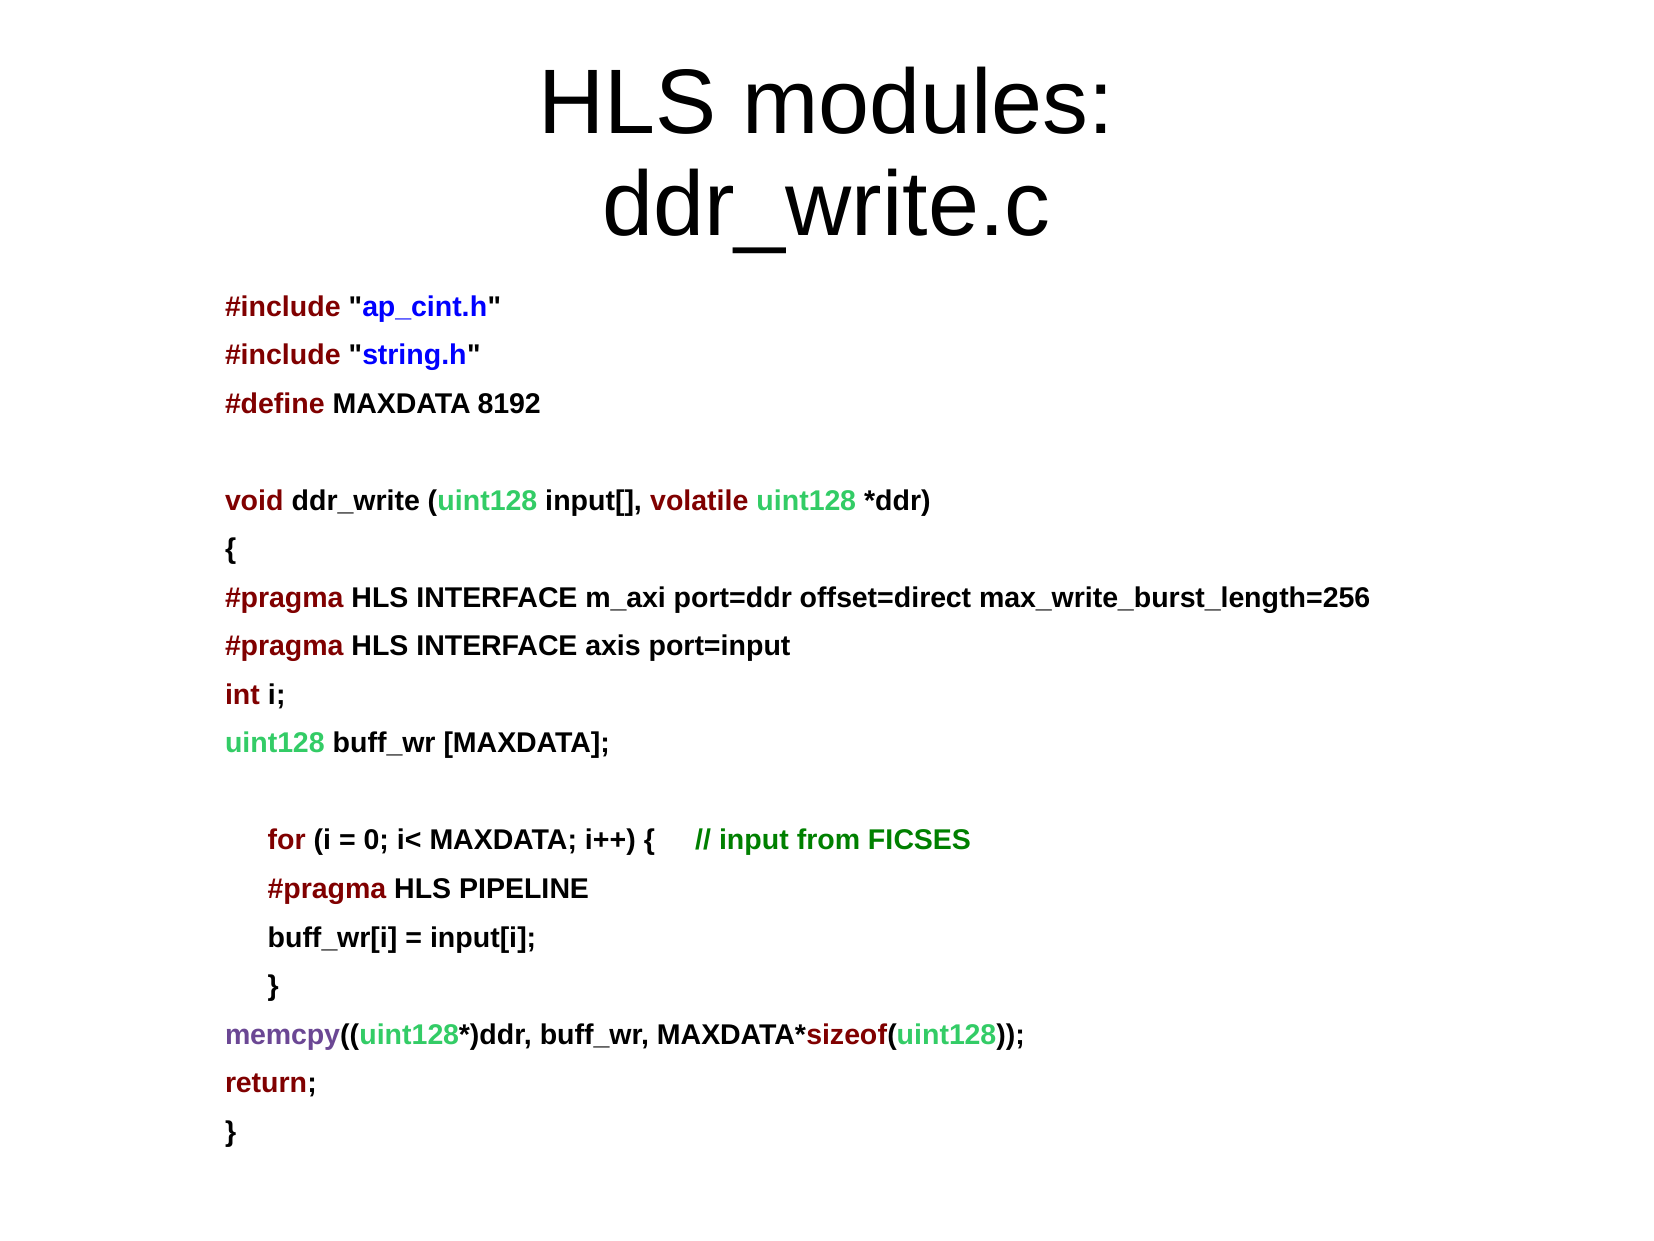

# HLS modules: ddr_write.c
#include "ap_cint.h"
#include "string.h"
#define MAXDATA 8192
void ddr_write (uint128 input[], volatile uint128 *ddr)
{
#pragma HLS INTERFACE m_axi port=ddr offset=direct max_write_burst_length=256
#pragma HLS INTERFACE axis port=input
int i;
uint128 buff_wr [MAXDATA];
 	for (i = 0; i< MAXDATA; i++) { 	// input from FICSES
 			#pragma HLS PIPELINE
 	buff_wr[i] = input[i];
 	}
memcpy((uint128*)ddr, buff_wr, MAXDATA*sizeof(uint128));
return;
}